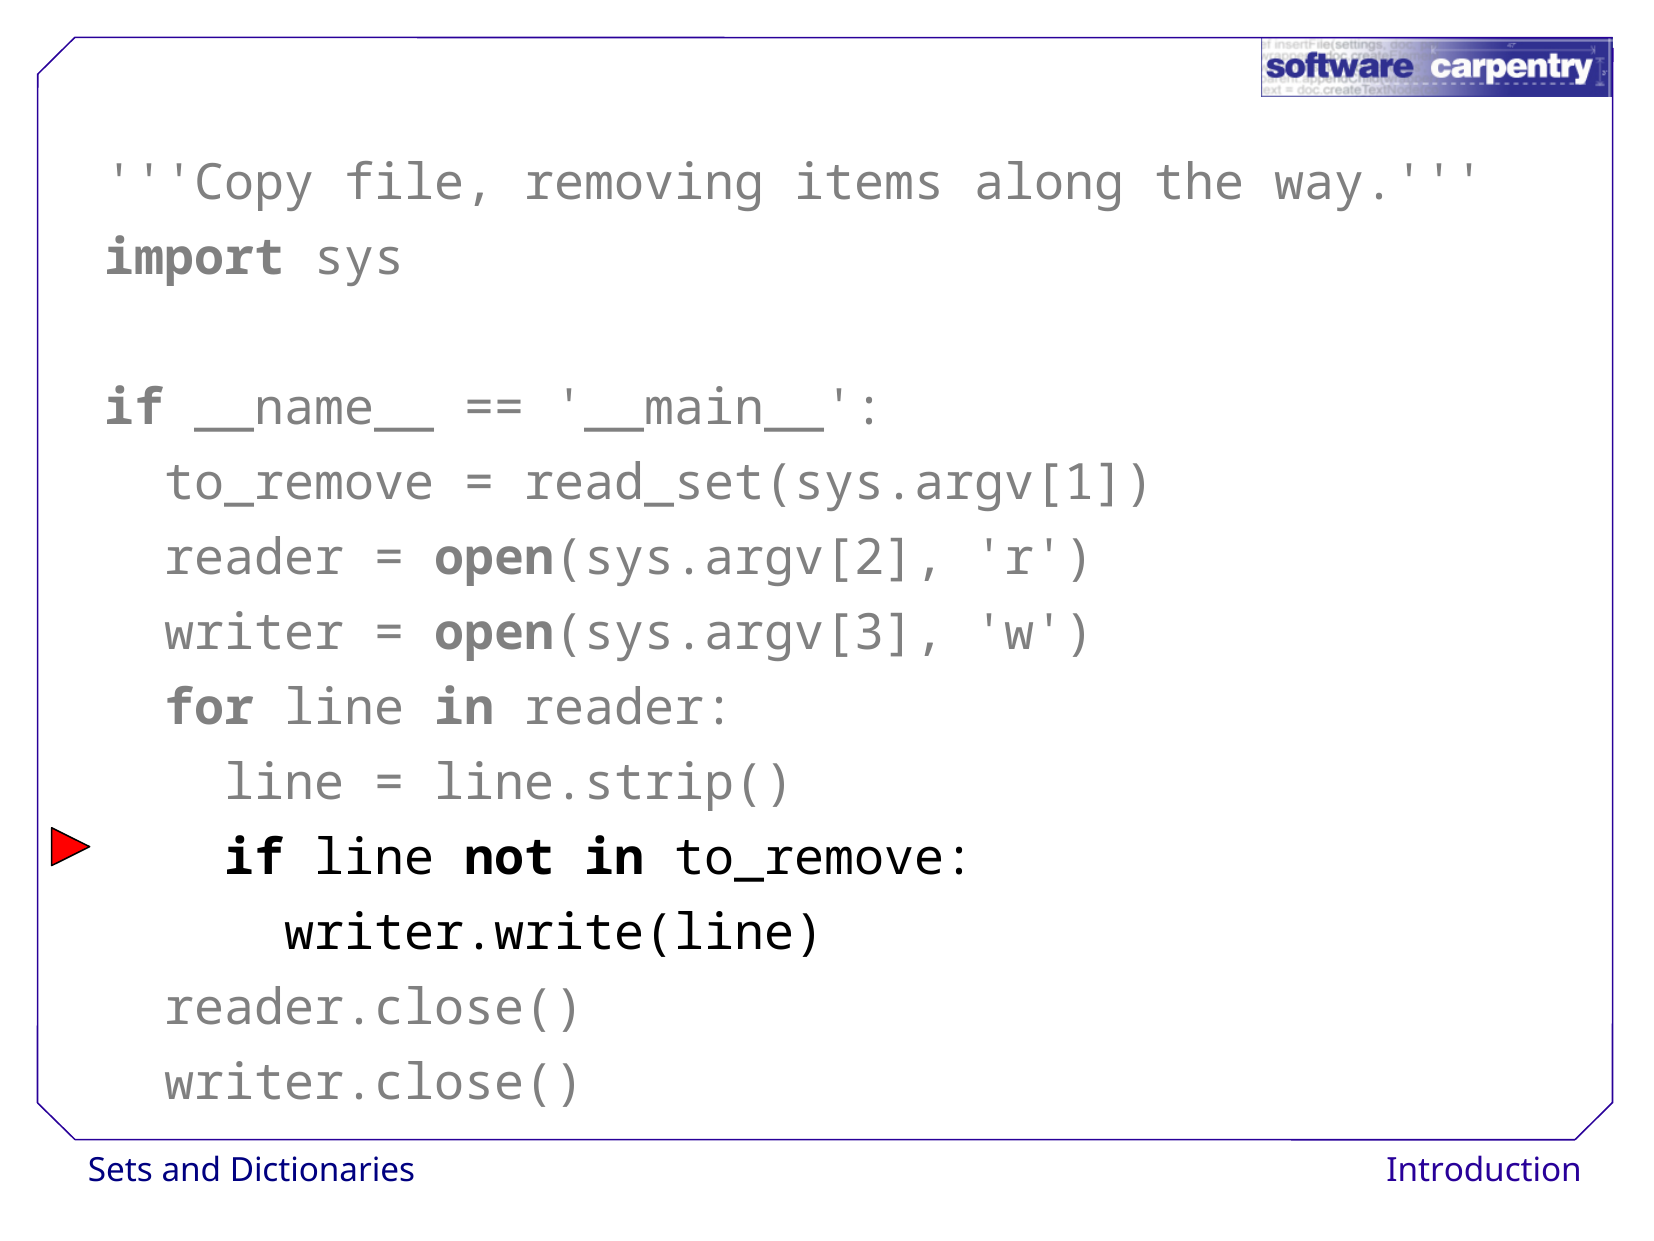

'''Copy file, removing items along the way.'''
import sys
if __name__ == '__main__':
 to_remove = read_set(sys.argv[1])
 reader = open(sys.argv[2], 'r')
 writer = open(sys.argv[3], 'w')
 for line in reader:
 line = line.strip()
 if line not in to_remove:
 writer.write(line)
 reader.close()
 writer.close()